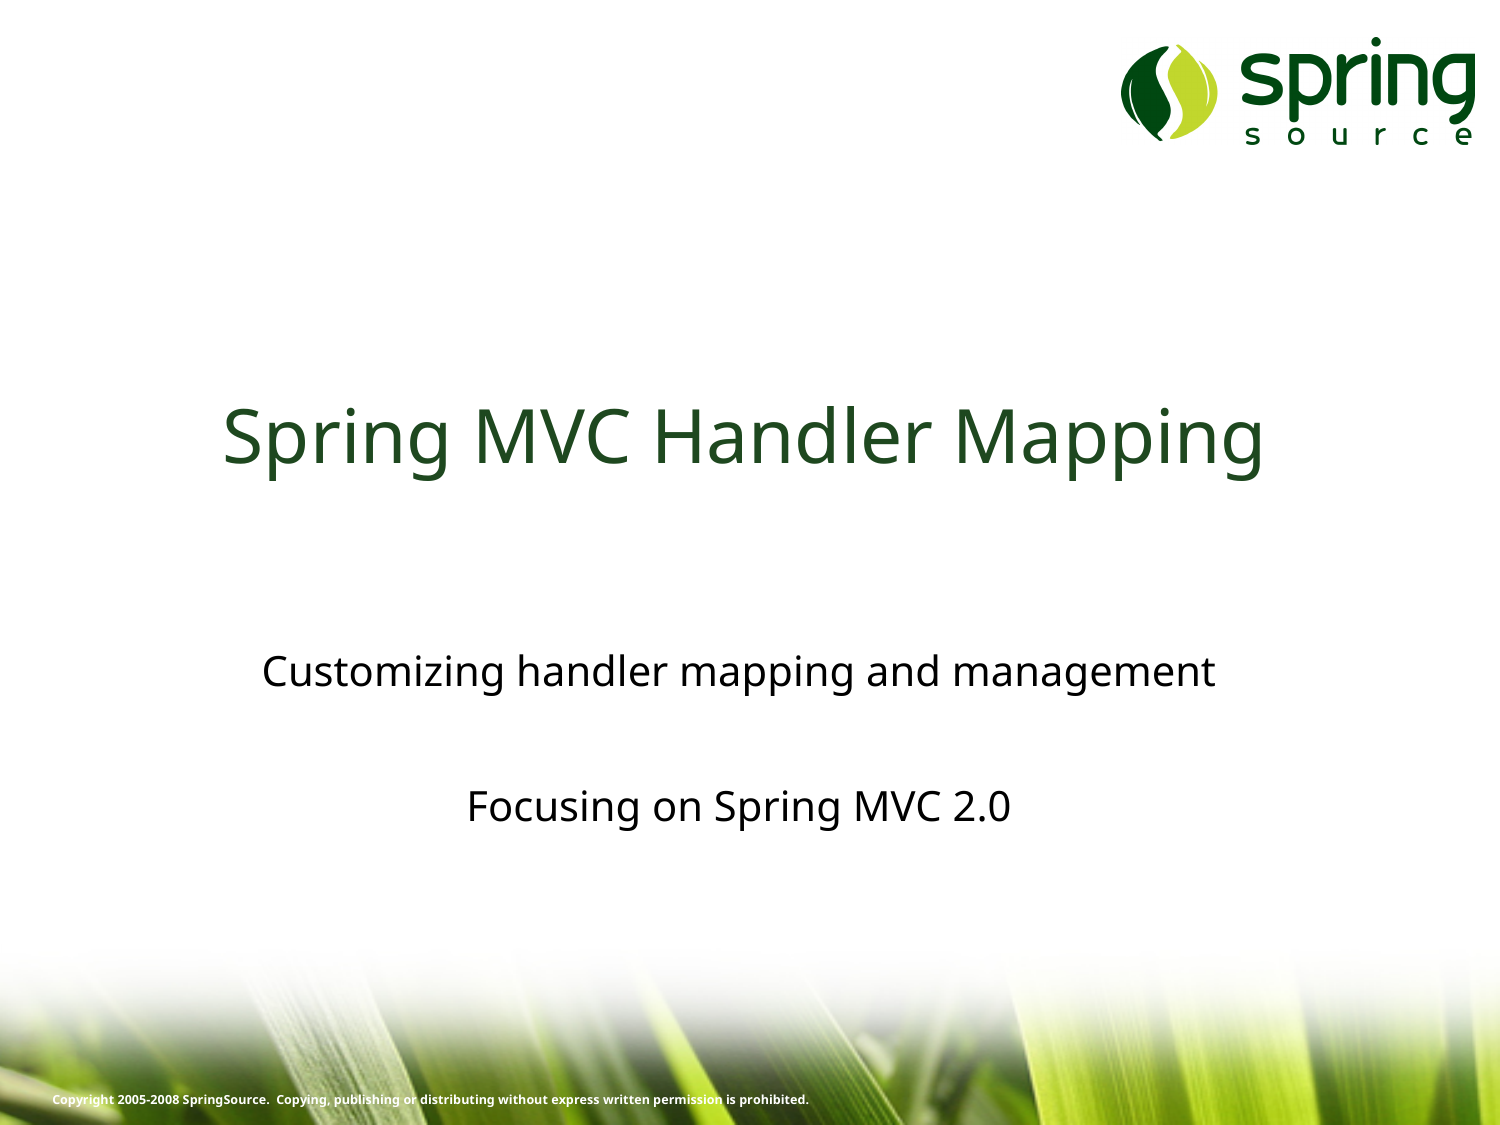

# Spring MVC Handler Mapping
Customizing handler mapping and management
Focusing on Spring MVC 2.0